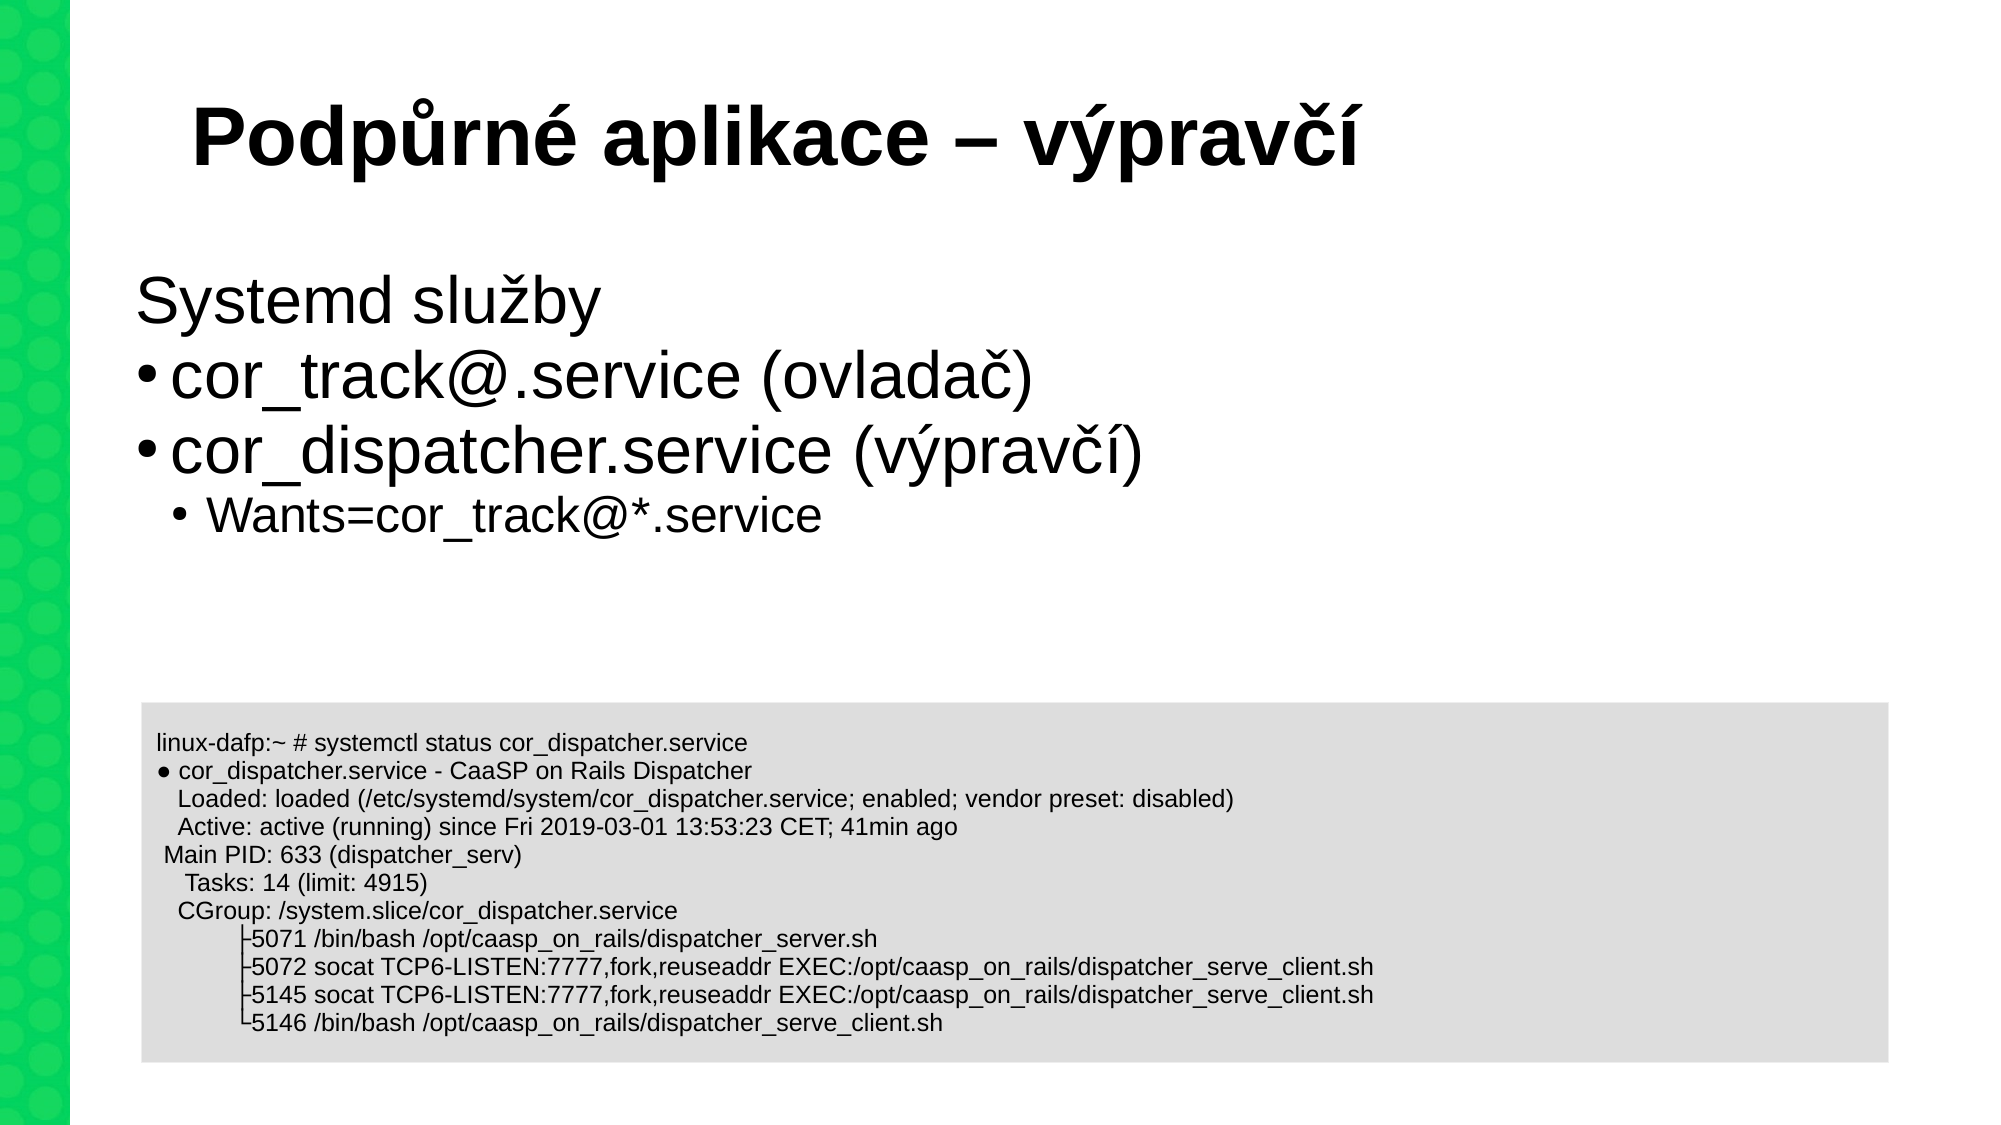

# Podpůrné aplikace – výpravčí
Systemd služby
cor_track@.service (ovladač)
cor_dispatcher.service (výpravčí)
Wants=cor_track@*.service
linux-dafp:~ # systemctl status cor_dispatcher.service
● cor_dispatcher.service - CaaSP on Rails Dispatcher
 Loaded: loaded (/etc/systemd/system/cor_dispatcher.service; enabled; vendor preset: disabled)
 Active: active (running) since Fri 2019-03-01 13:53:23 CET; 41min ago
 Main PID: 633 (dispatcher_serv)
 Tasks: 14 (limit: 4915)
 CGroup: /system.slice/cor_dispatcher.service
 ├5071 /bin/bash /opt/caasp_on_rails/dispatcher_server.sh
 ├5072 socat TCP6-LISTEN:7777,fork,reuseaddr EXEC:/opt/caasp_on_rails/dispatcher_serve_client.sh
 ├5145 socat TCP6-LISTEN:7777,fork,reuseaddr EXEC:/opt/caasp_on_rails/dispatcher_serve_client.sh
 └5146 /bin/bash /opt/caasp_on_rails/dispatcher_serve_client.sh